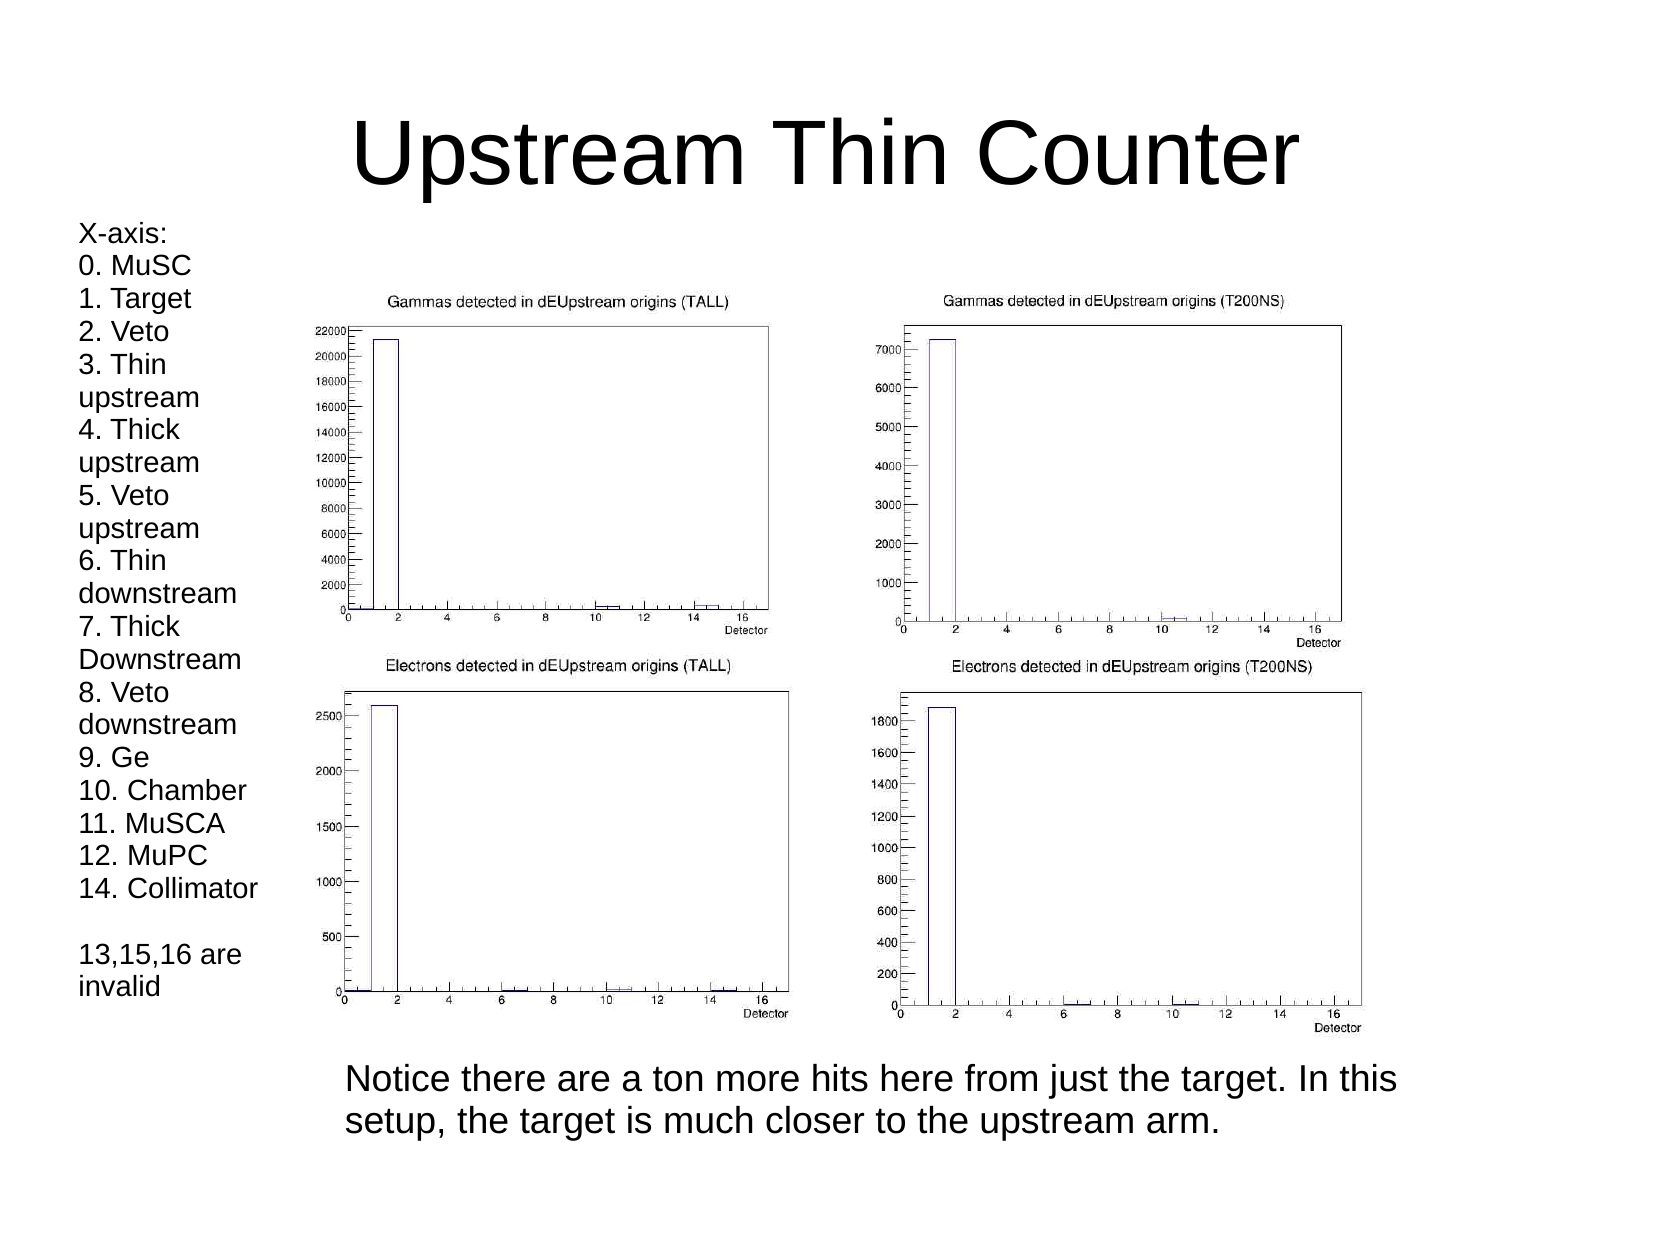

# Upstream Thin Counter
X-axis:
0. MuSC
1. Target
2. Veto
3. Thin upstream
4. Thick upstream
5. Veto upstream
6. Thin downstream
7. Thick Downstream
8. Veto downstream
9. Ge
10. Chamber
11. MuSCA
12. MuPC
14. Collimator
13,15,16 are invalid
Notice there are a ton more hits here from just the target. In this setup, the target is much closer to the upstream arm.